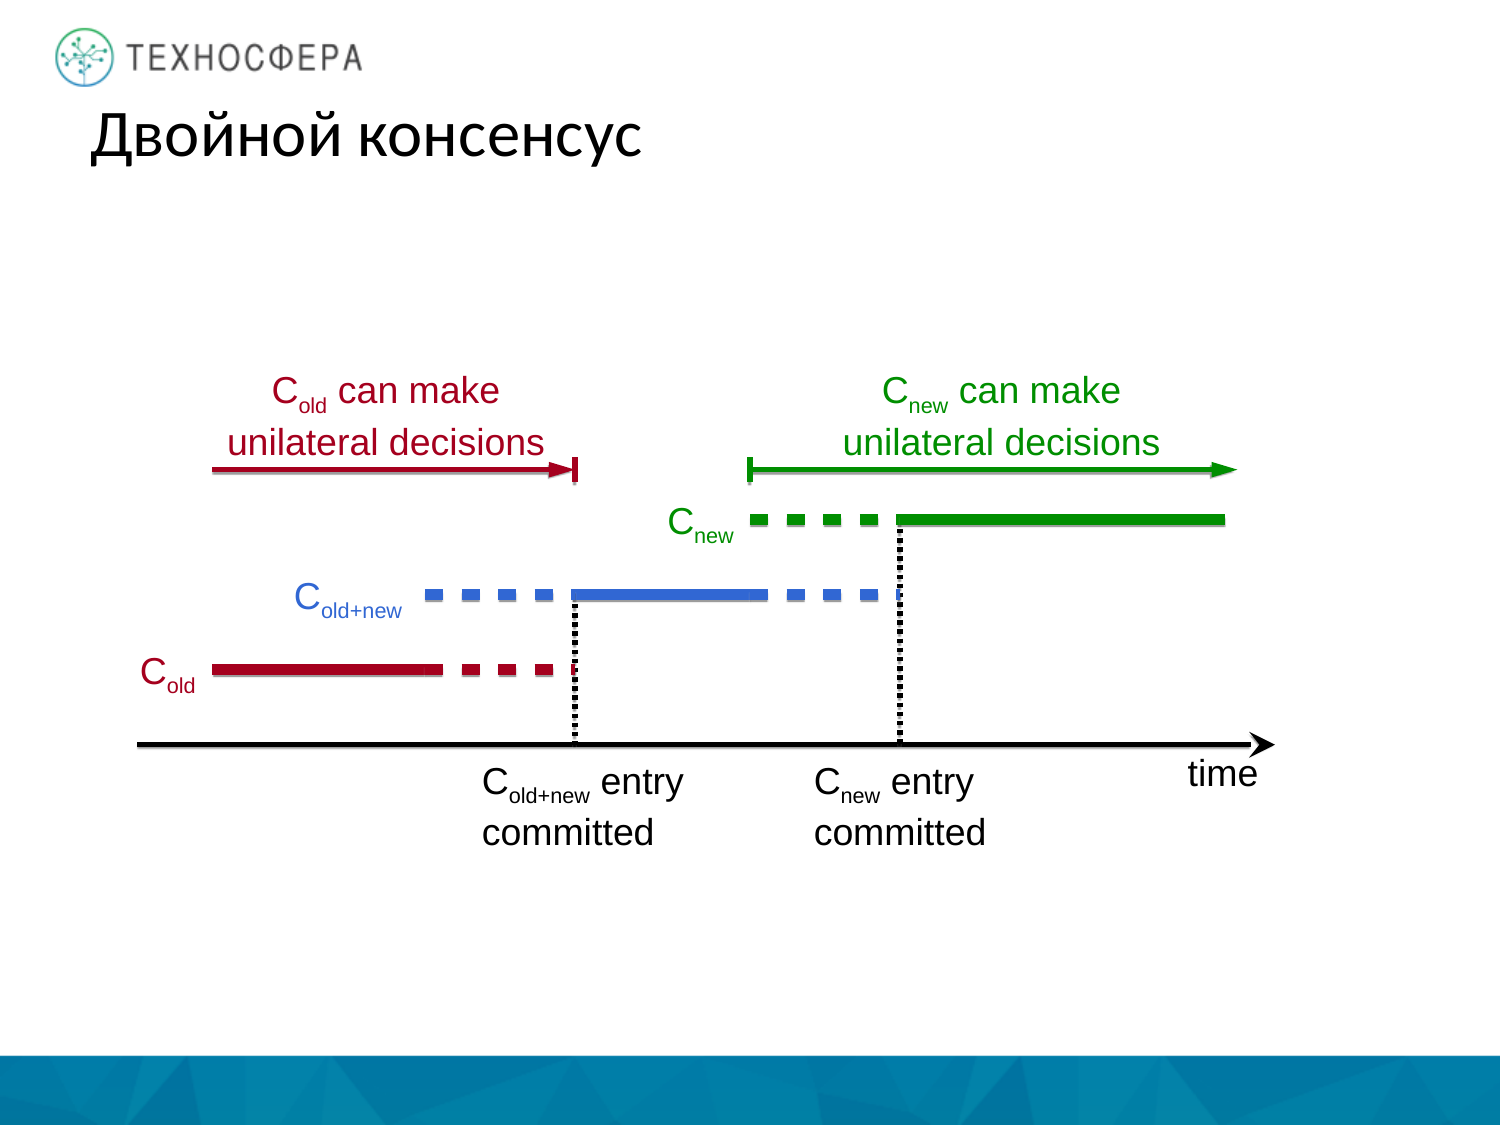

# Двойной консенсус
Cold can make
unilateral decisions
Cnew can make
unilateral decisions
Cnew
Cold+new
Cold
time
Cold+new entry
committed
Cnew entry
committed